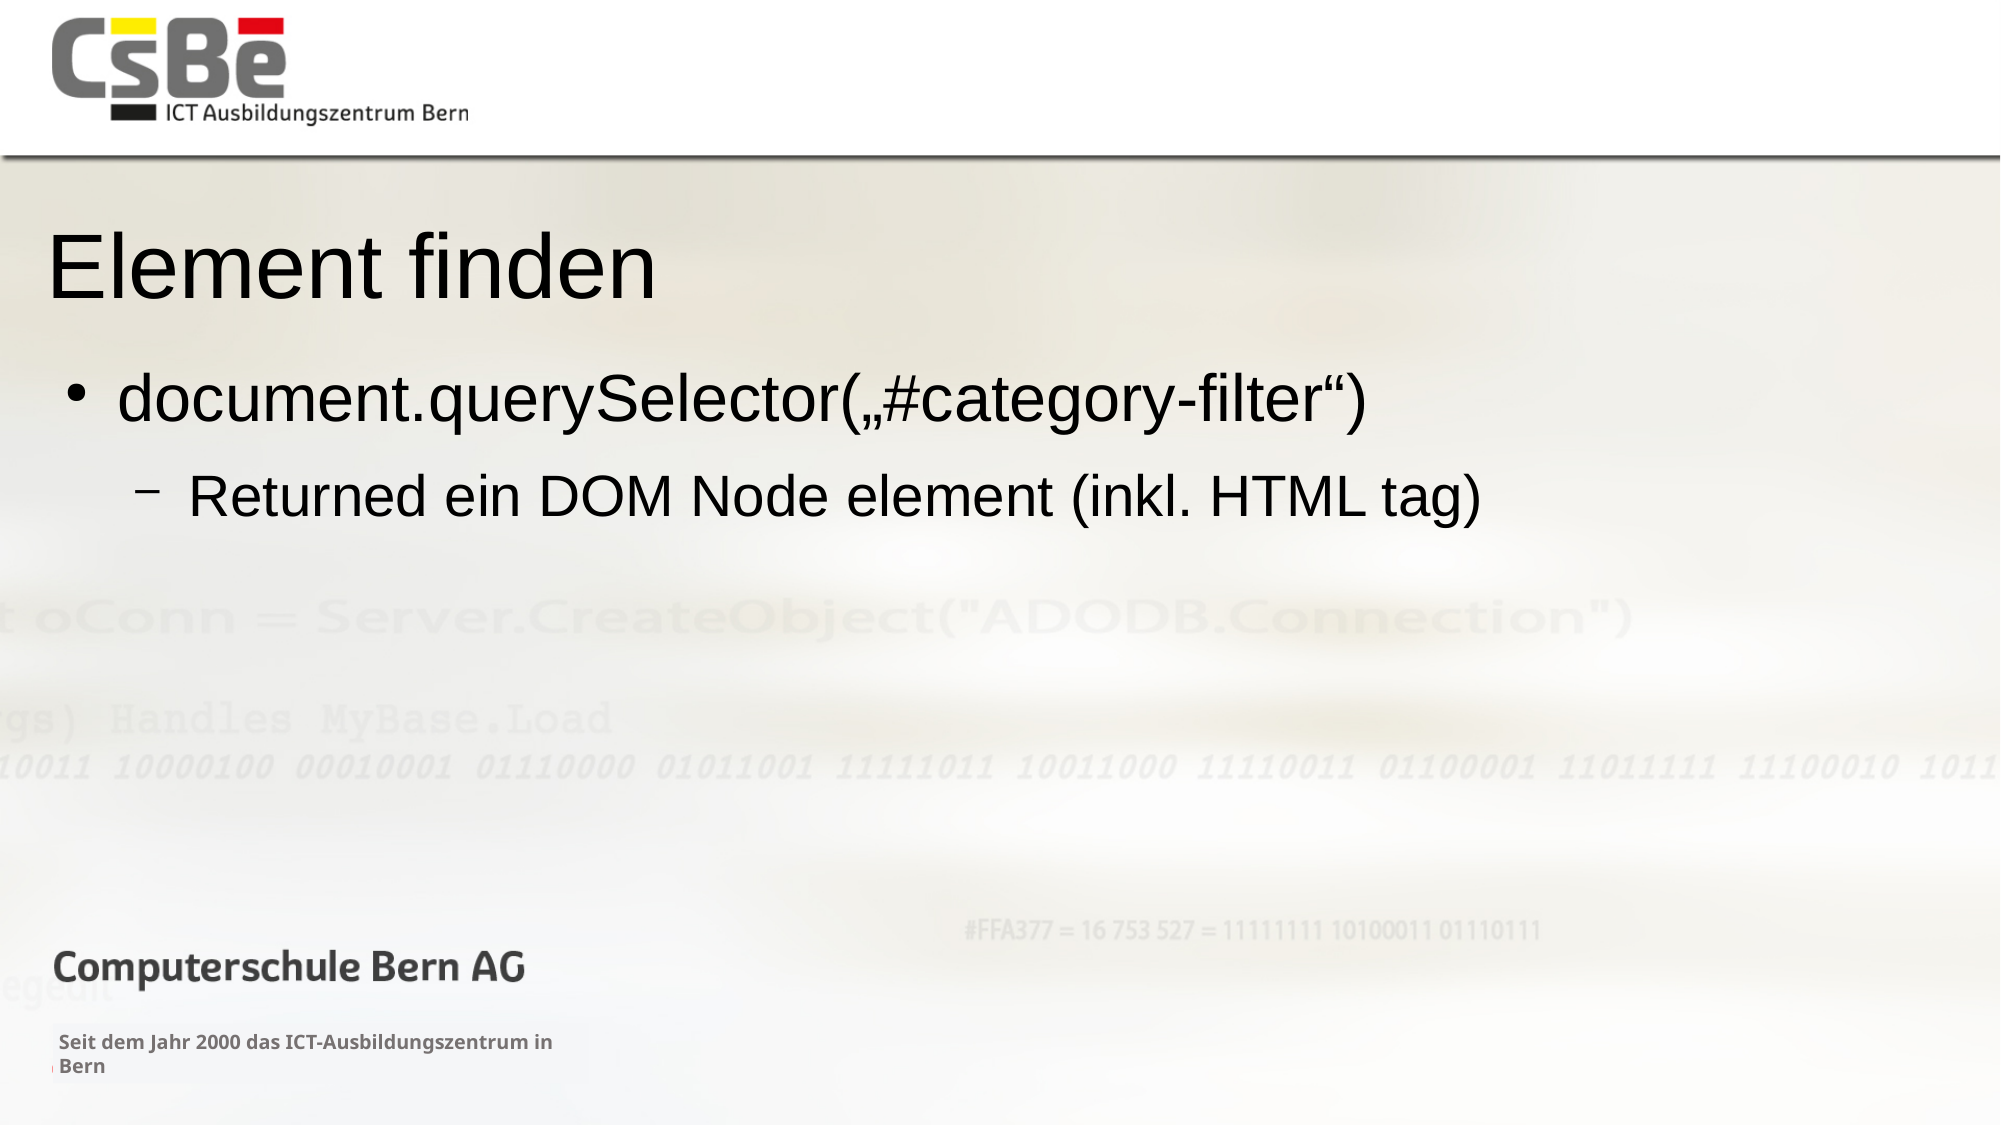

Element finden
# document.querySelector(„#category-filter“)
Returned ein DOM Node element (inkl. HTML tag)